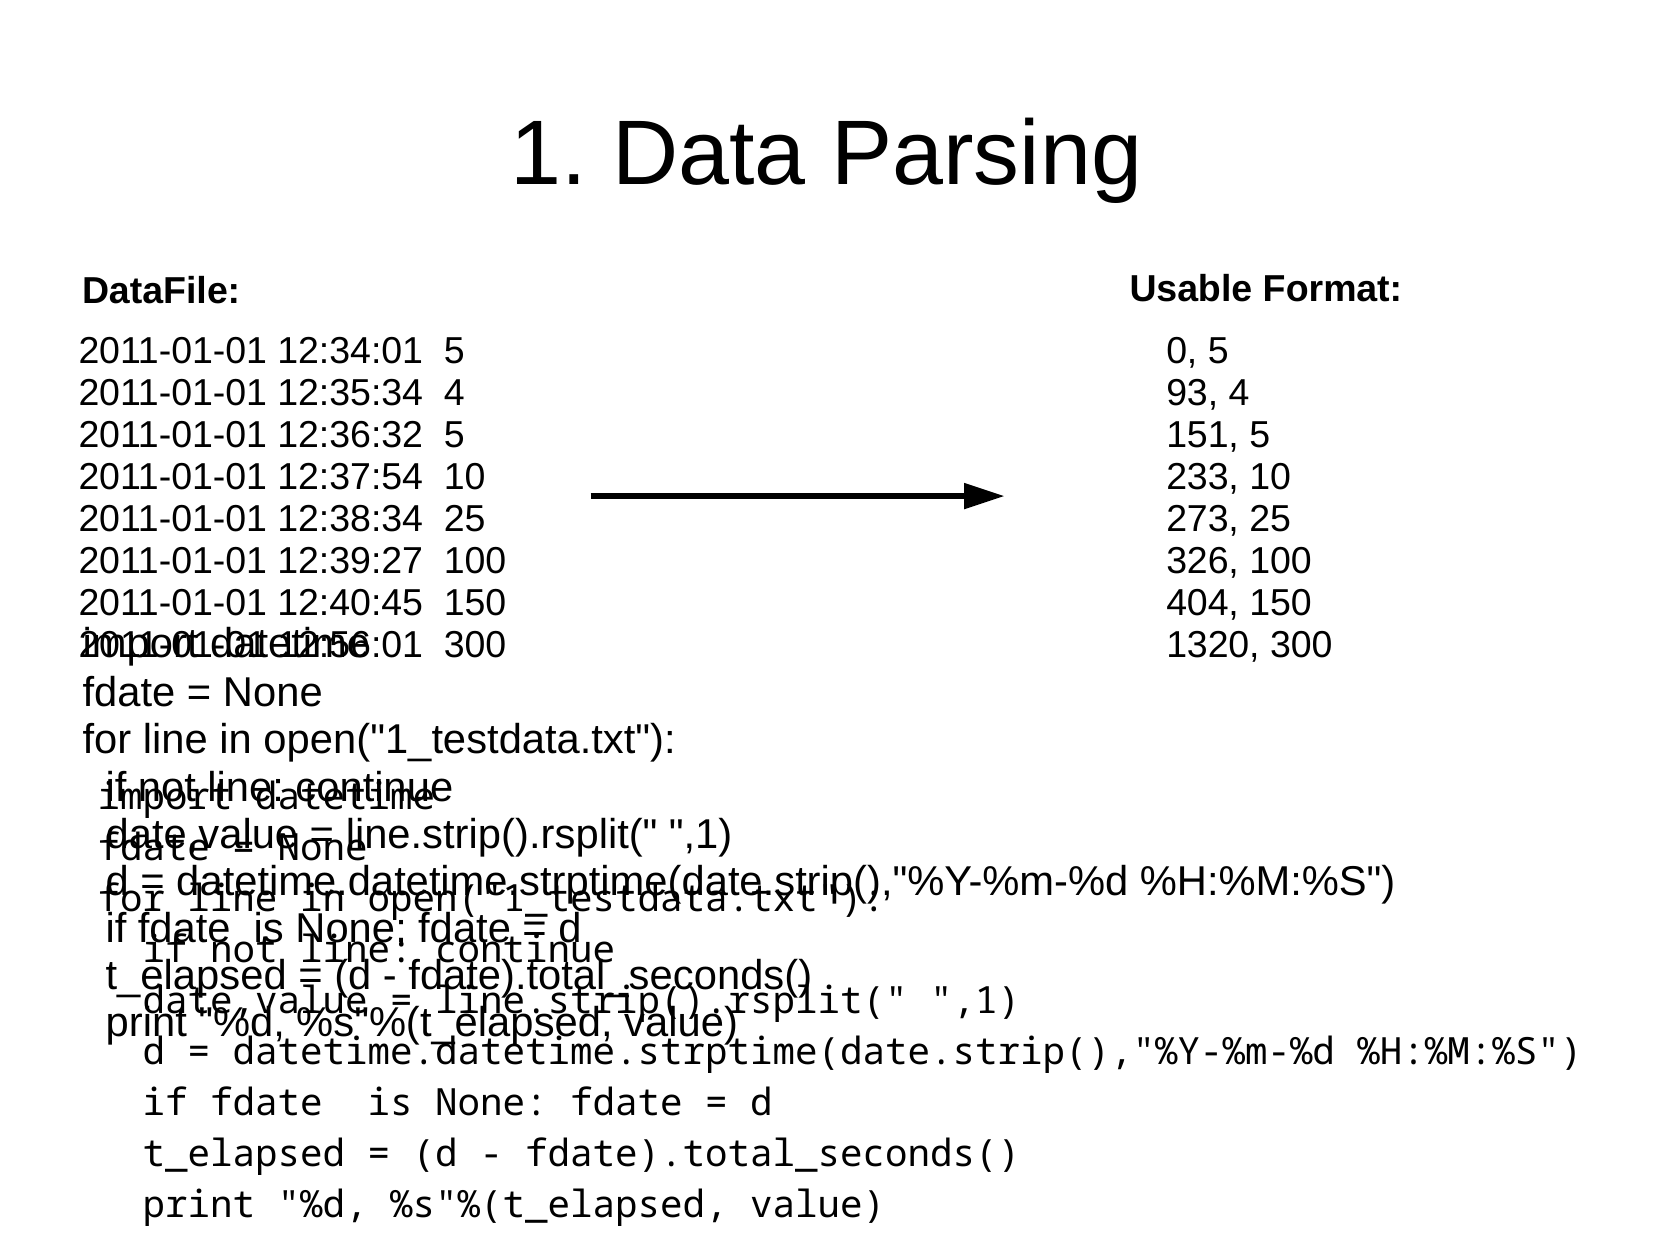

# 1. Data Parsing
Usable Format:
DataFile:
2011-01-01 12:34:01 5
2011-01-01 12:35:34 4
2011-01-01 12:36:32 5
2011-01-01 12:37:54 10
2011-01-01 12:38:34 25
2011-01-01 12:39:27 100
2011-01-01 12:40:45 150
2011-01-01 12:56:01 300
0, 5
93, 4
151, 5
233, 10
273, 25
326, 100
404, 150
1320, 300
import datetime
fdate = None
for line in open("1_testdata.txt"):
 if not line: continue
 date,value = line.strip().rsplit(" ",1)
 d = datetime.datetime.strptime(date.strip(),"%Y-%m-%d %H:%M:%S")
 if fdate is None: fdate = d
 t_elapsed = (d - fdate).total_seconds()
 print "%d, %s"%(t_elapsed, value)
import datetime
fdate = None
for line in open("1_testdata.txt"):
 if not line: continue
 date,value = line.strip().rsplit(" ",1)
 d = datetime.datetime.strptime(date.strip(),"%Y-%m-%d %H:%M:%S")
 if fdate is None: fdate = d
 t_elapsed = (d - fdate).total_seconds()
 print "%d, %s"%(t_elapsed, value)